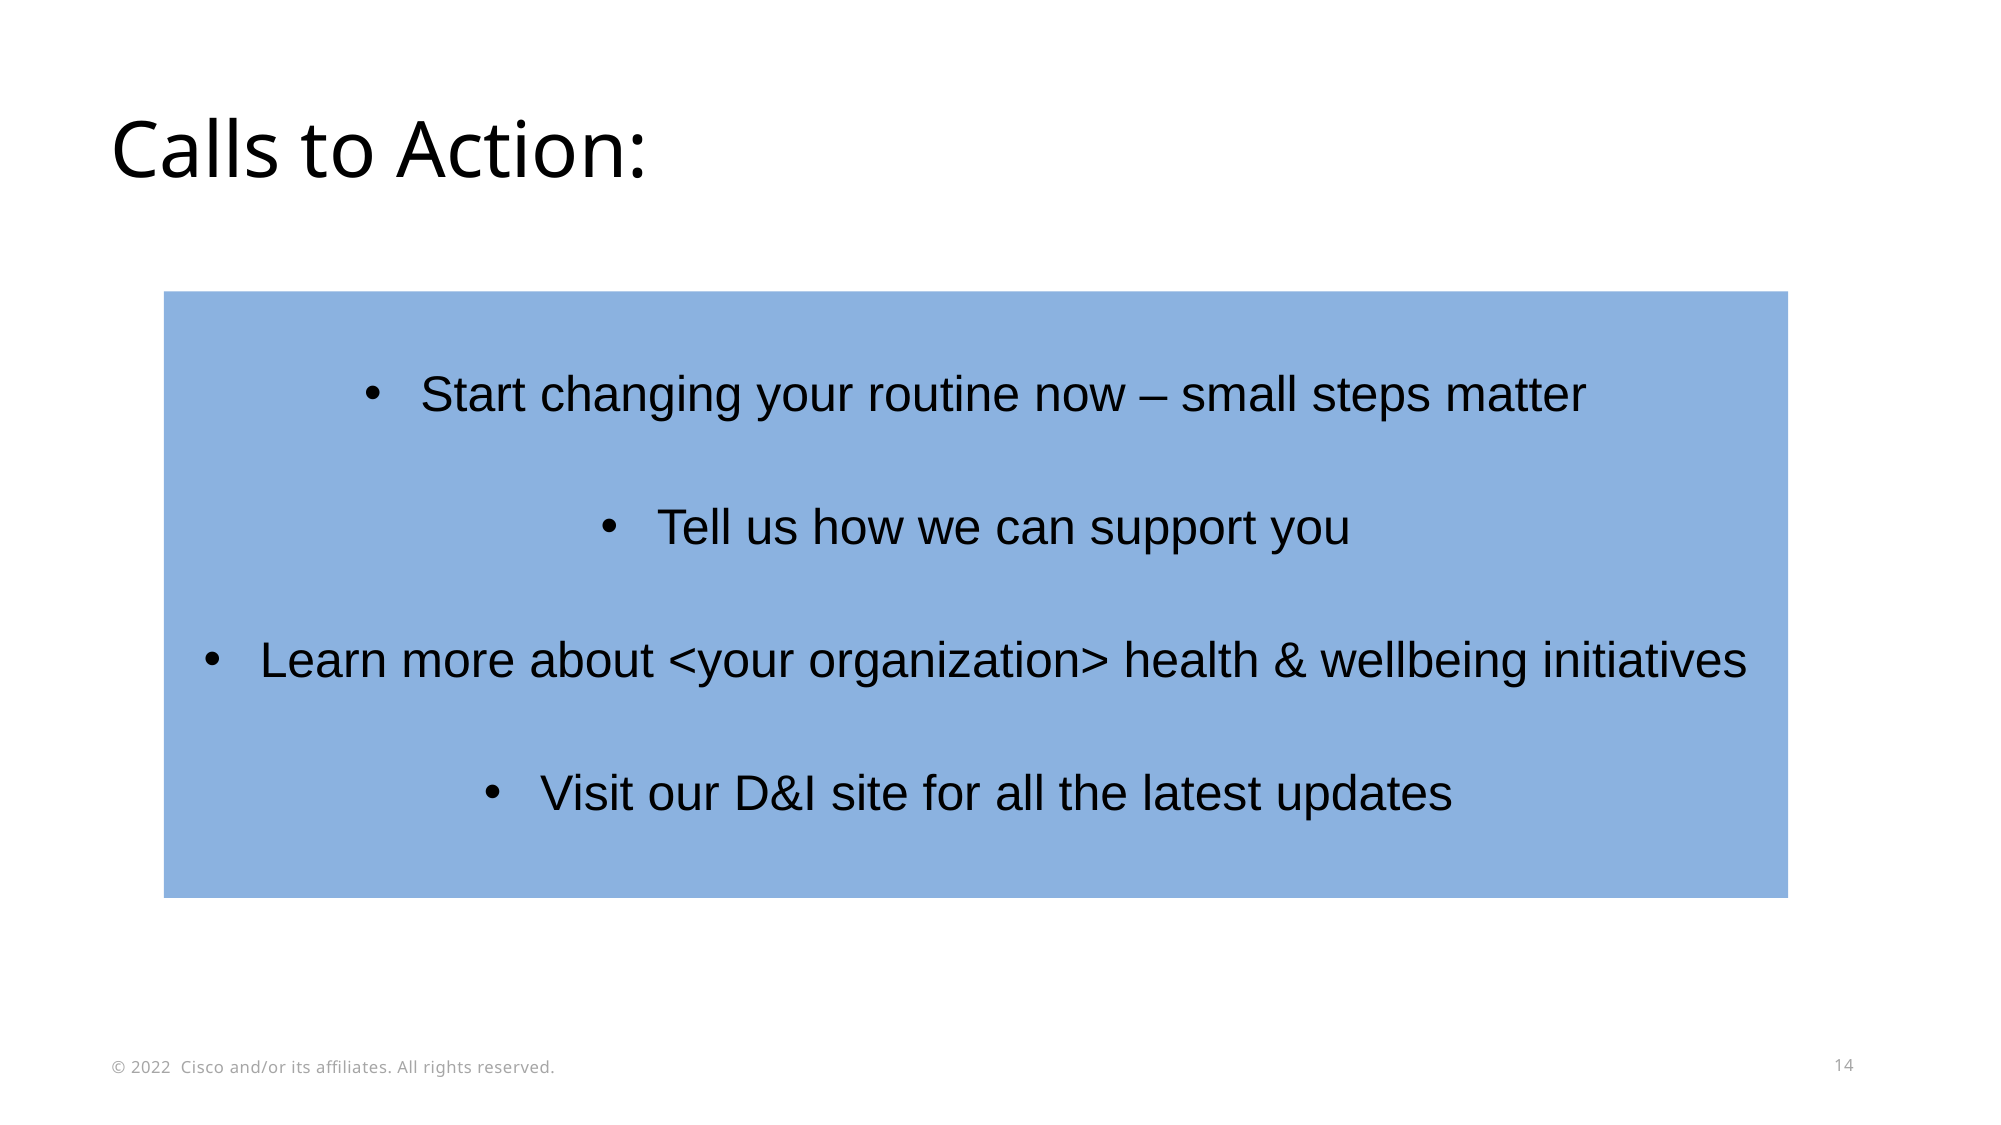

# Calls to Action:
Start changing your routine now – small steps matter
Tell us how we can support you
Learn more about <your organization> health & wellbeing initiatives
Visit our D&I site for all the latest updates